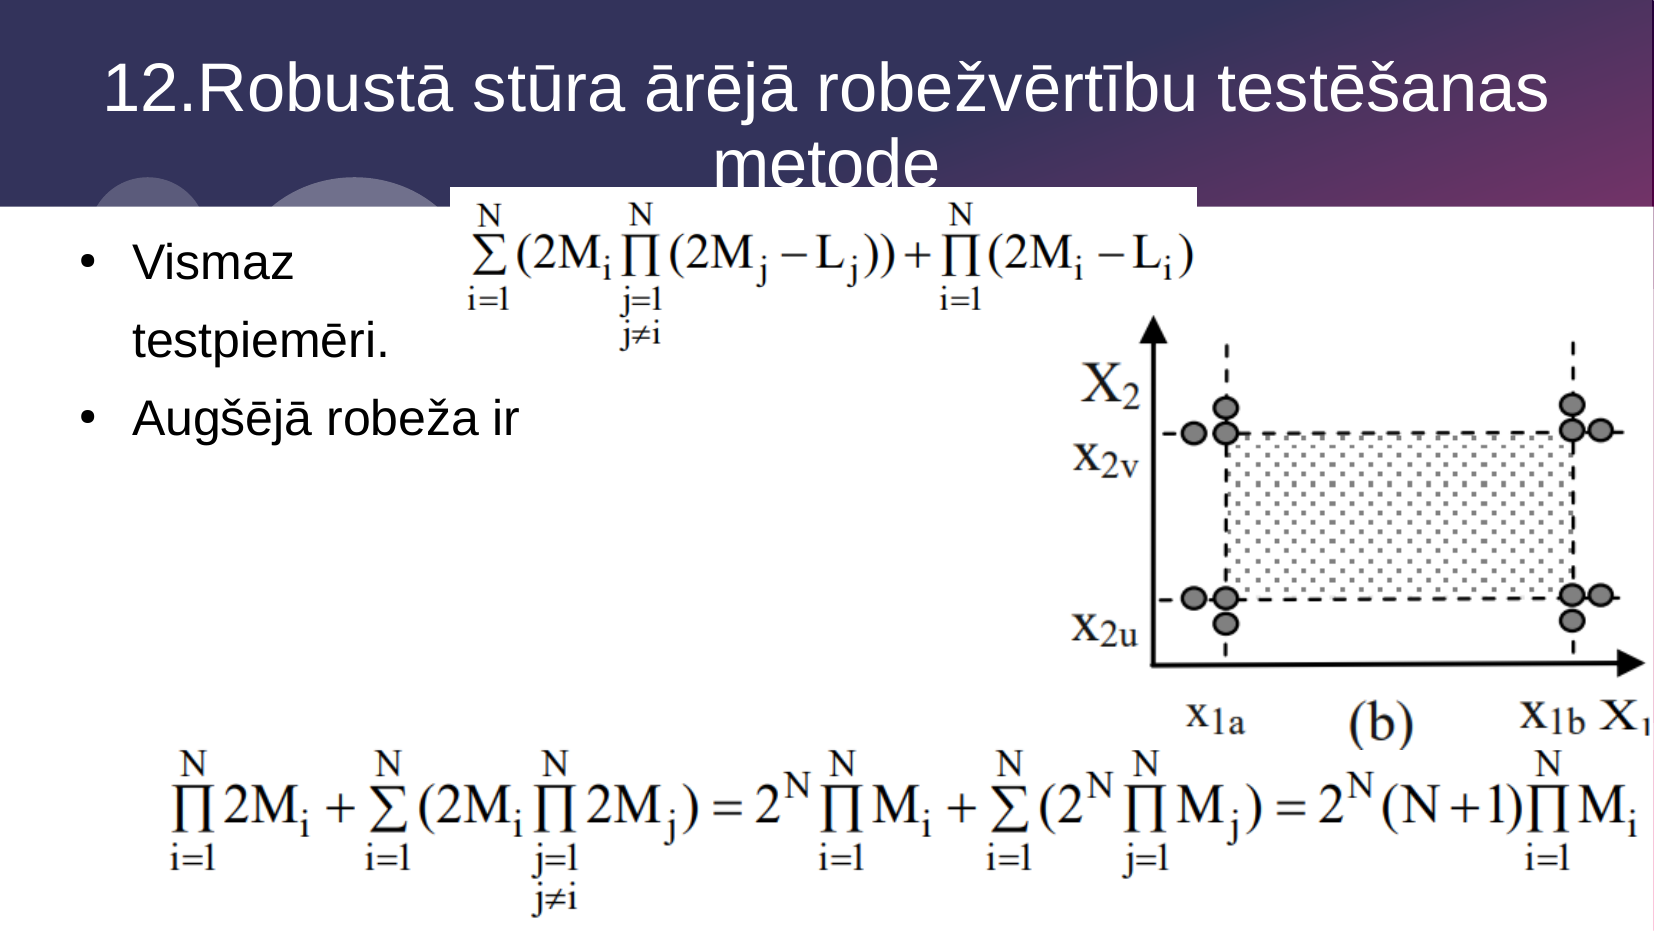

# 12.Robustā stūra ārējā robežvērtību testēšanas metode
Vismaz
testpiemēri.
Augšējā robeža ir